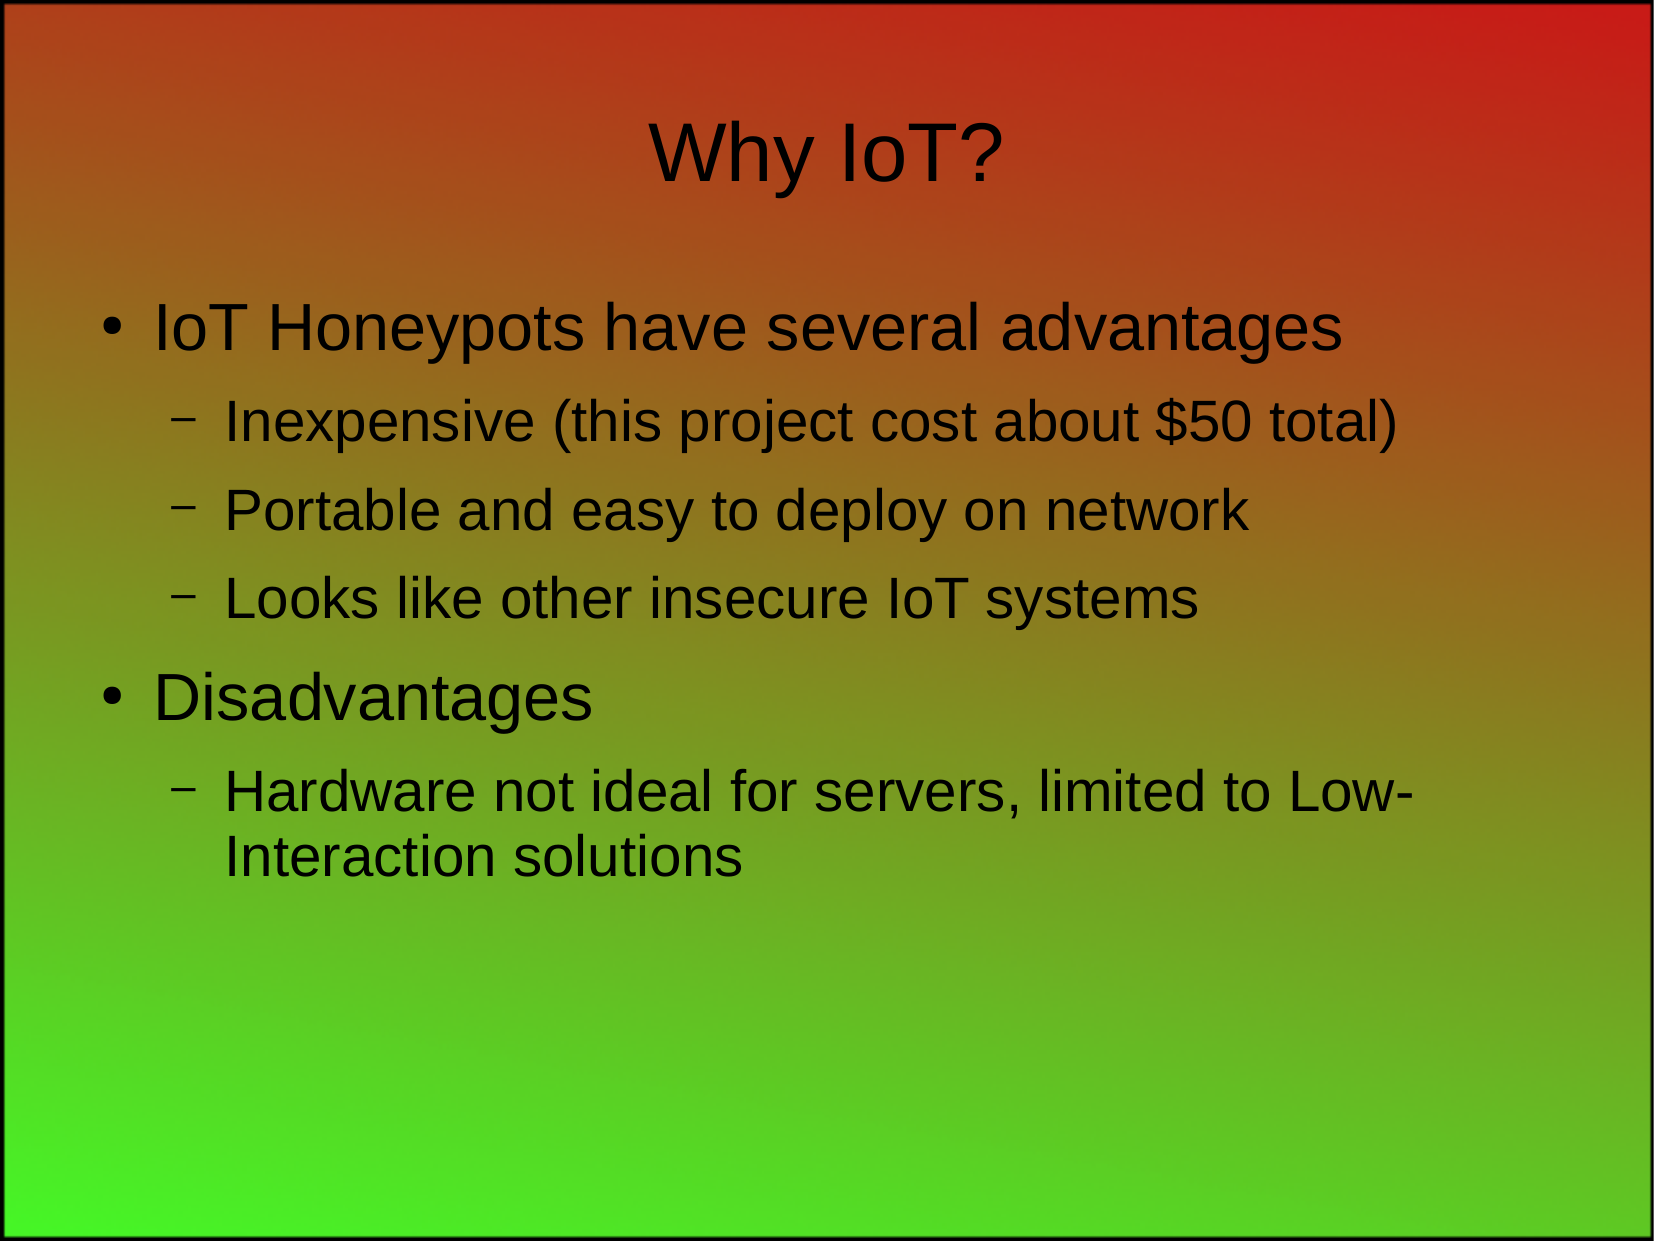

# Why IoT?
IoT Honeypots have several advantages
Inexpensive (this project cost about $50 total)
Portable and easy to deploy on network
Looks like other insecure IoT systems
Disadvantages
Hardware not ideal for servers, limited to Low-Interaction solutions